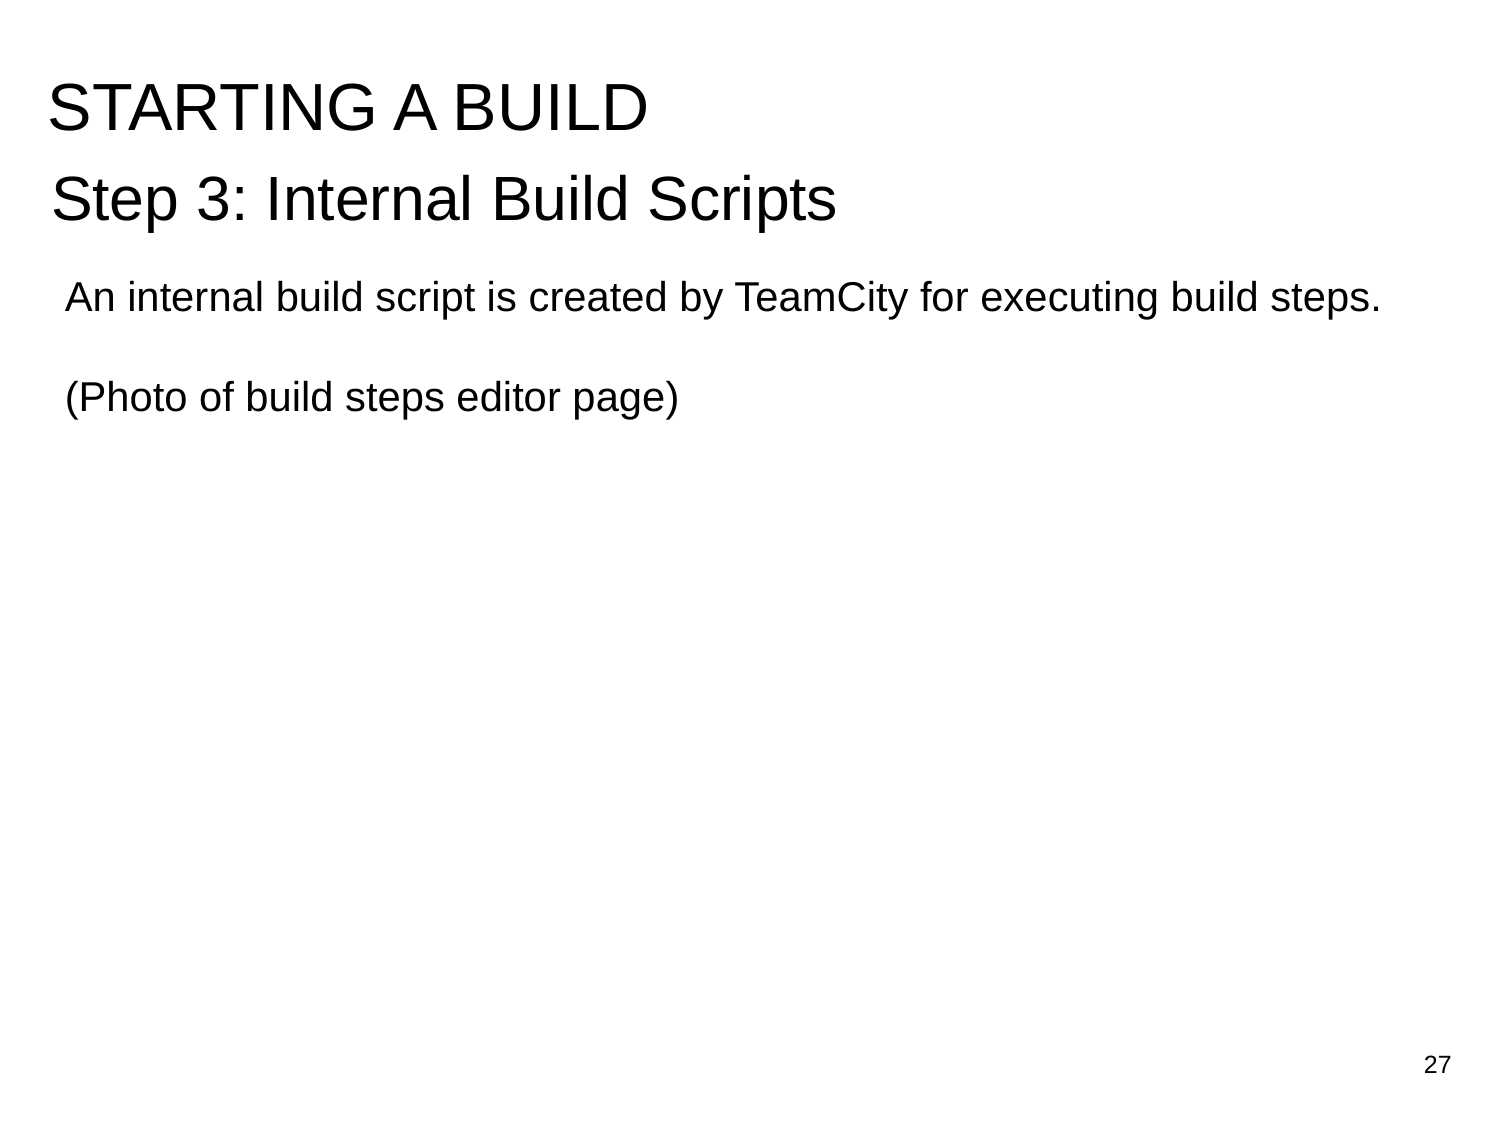

# Starting a build
Step 3: Internal Build Scripts
An internal build script is created by TeamCity for executing build steps.
(Photo of build steps editor page)